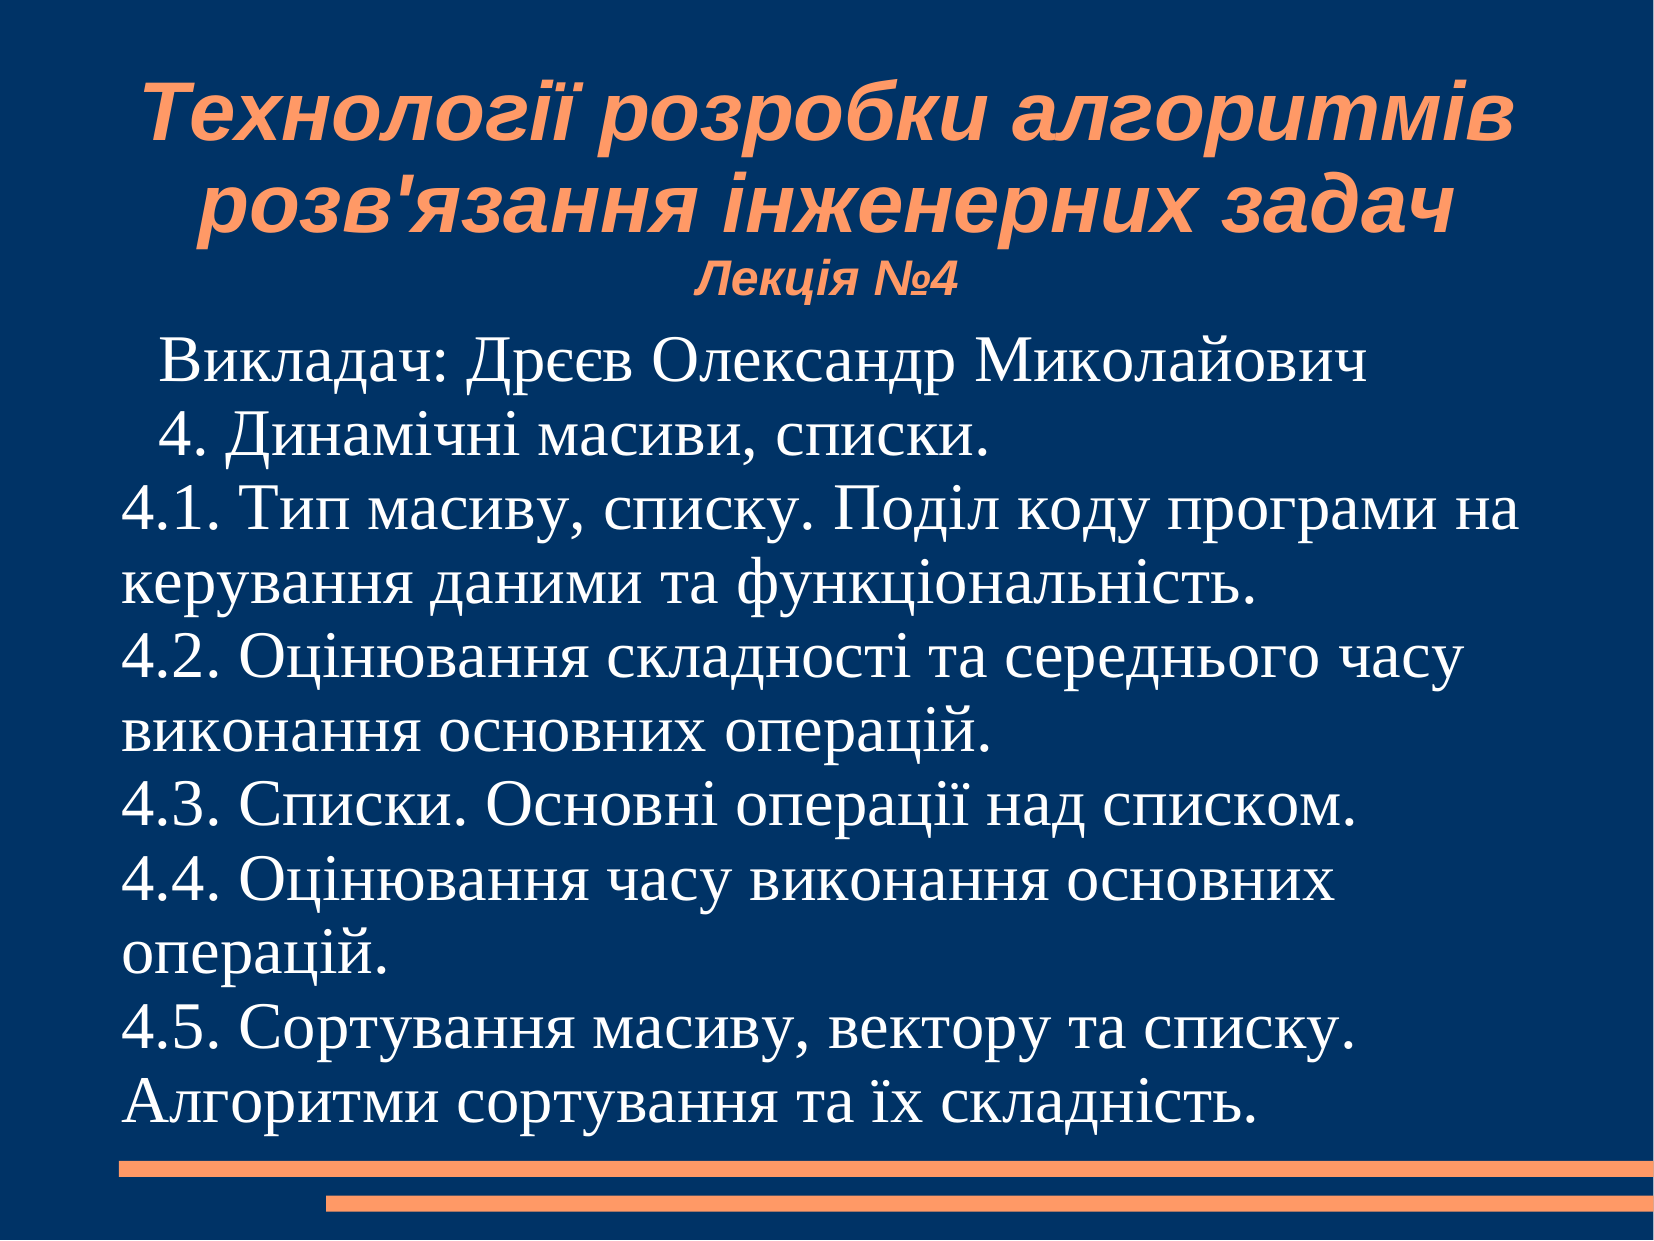

# Технології розробки алгоритмів розв'язання інженерних задач Лекція №4
Викладач: Дрєєв Олександр Миколайович
4. Динамічні масиви, списки.
4.1. Тип масиву, списку. Поділ коду програми на керування даними та функціональність.
4.2. Оцінювання складності та середнього часу виконання основних операцій.
4.3. Списки. Основні операції над списком.
4.4. Оцінювання часу виконання основних операцій.
4.5. Сортування масиву, вектору та списку. Алгоритми сортування та їх складність.